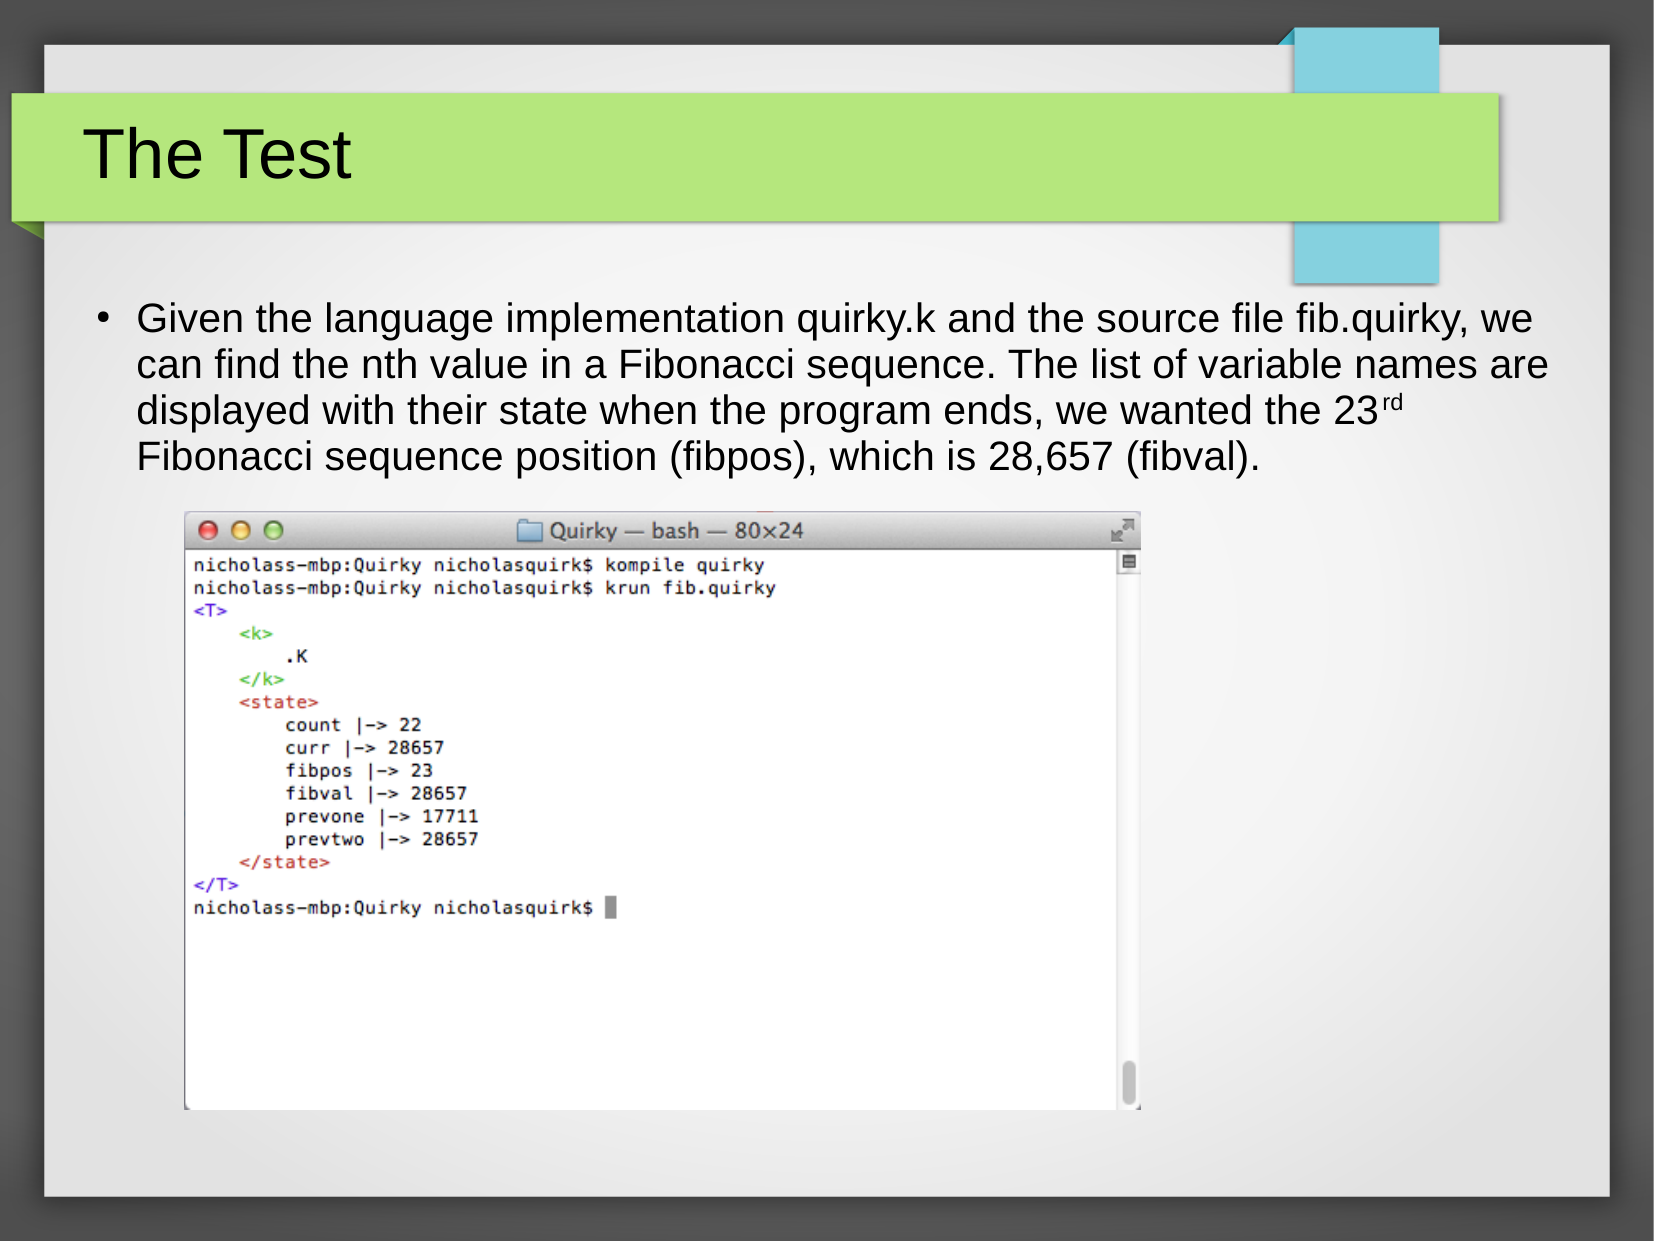

# The Test
Given the language implementation quirky.k and the source file fib.quirky, we can find the nth value in a Fibonacci sequence. The list of variable names are displayed with their state when the program ends, we wanted the 23rd Fibonacci sequence position (fibpos), which is 28,657 (fibval).